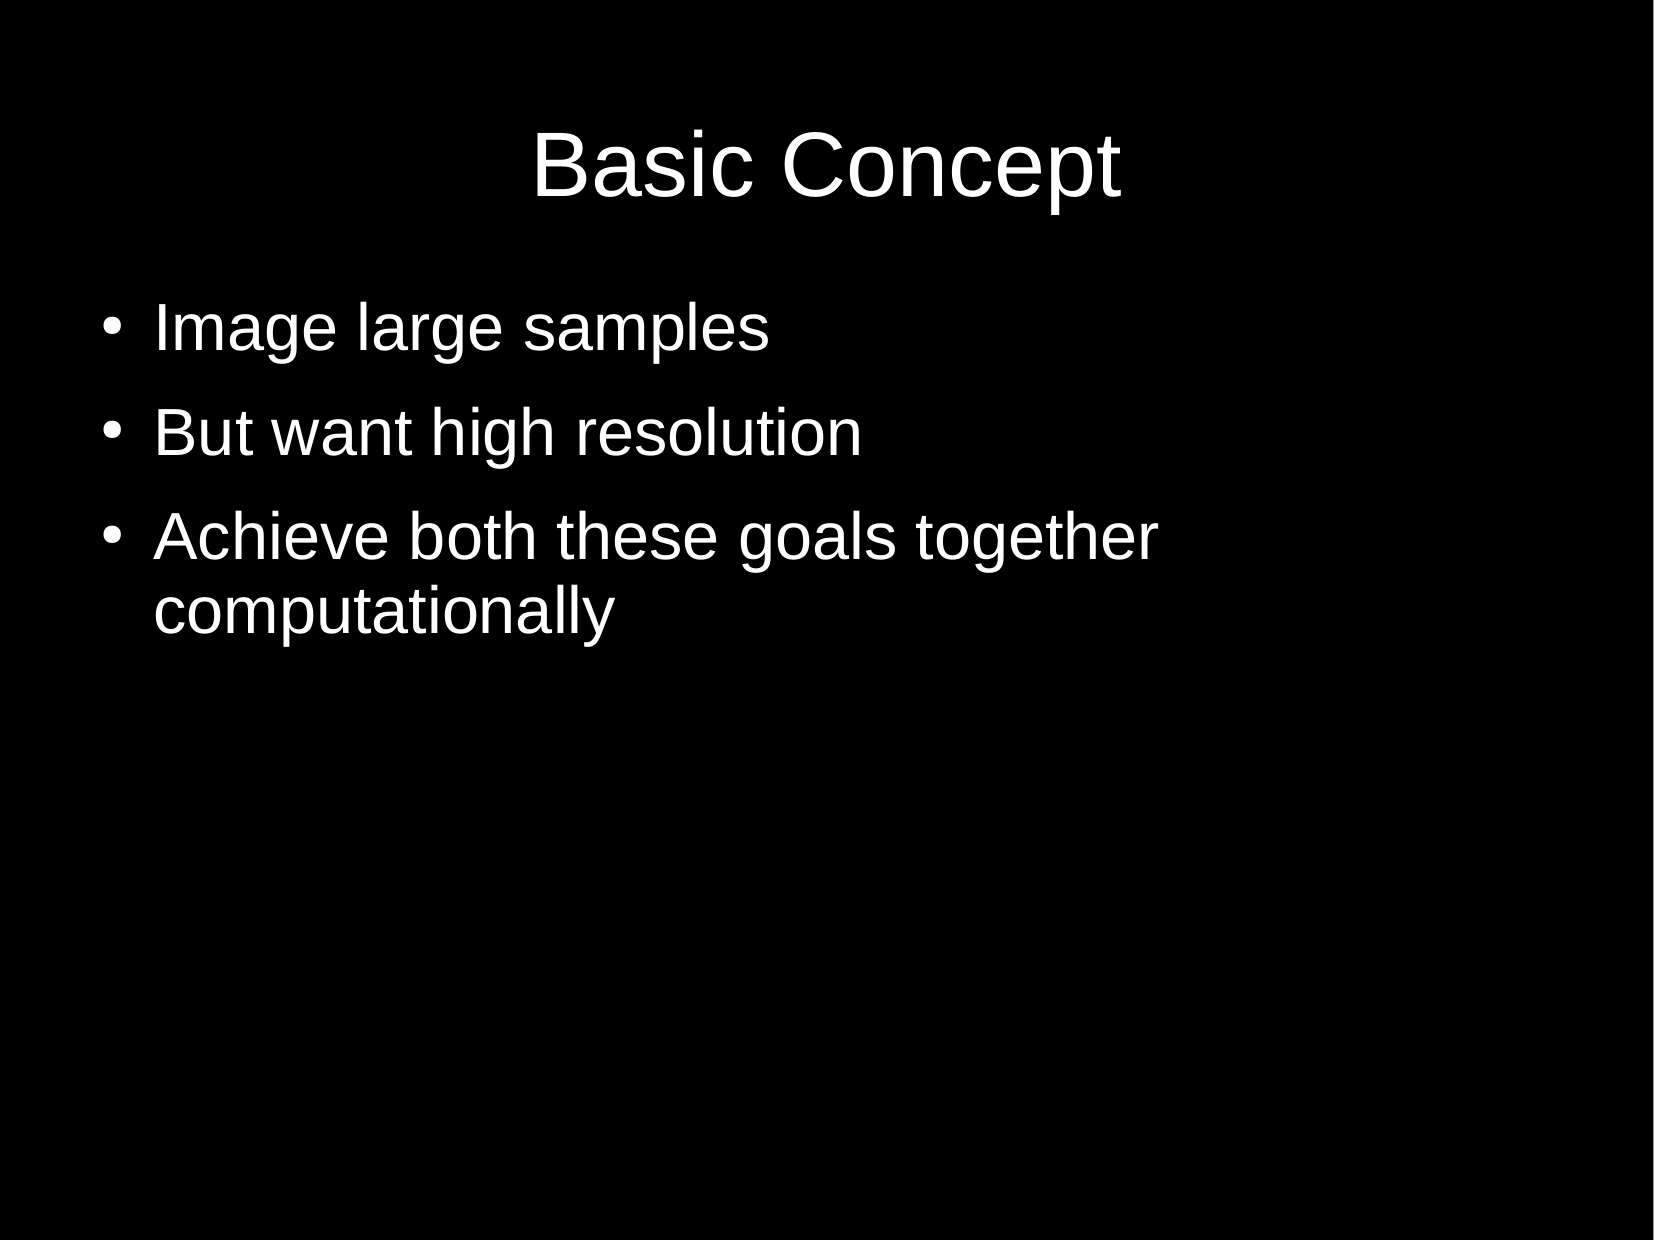

# Basic Concept
Image large samples
But want high resolution
Achieve both these goals together computationally